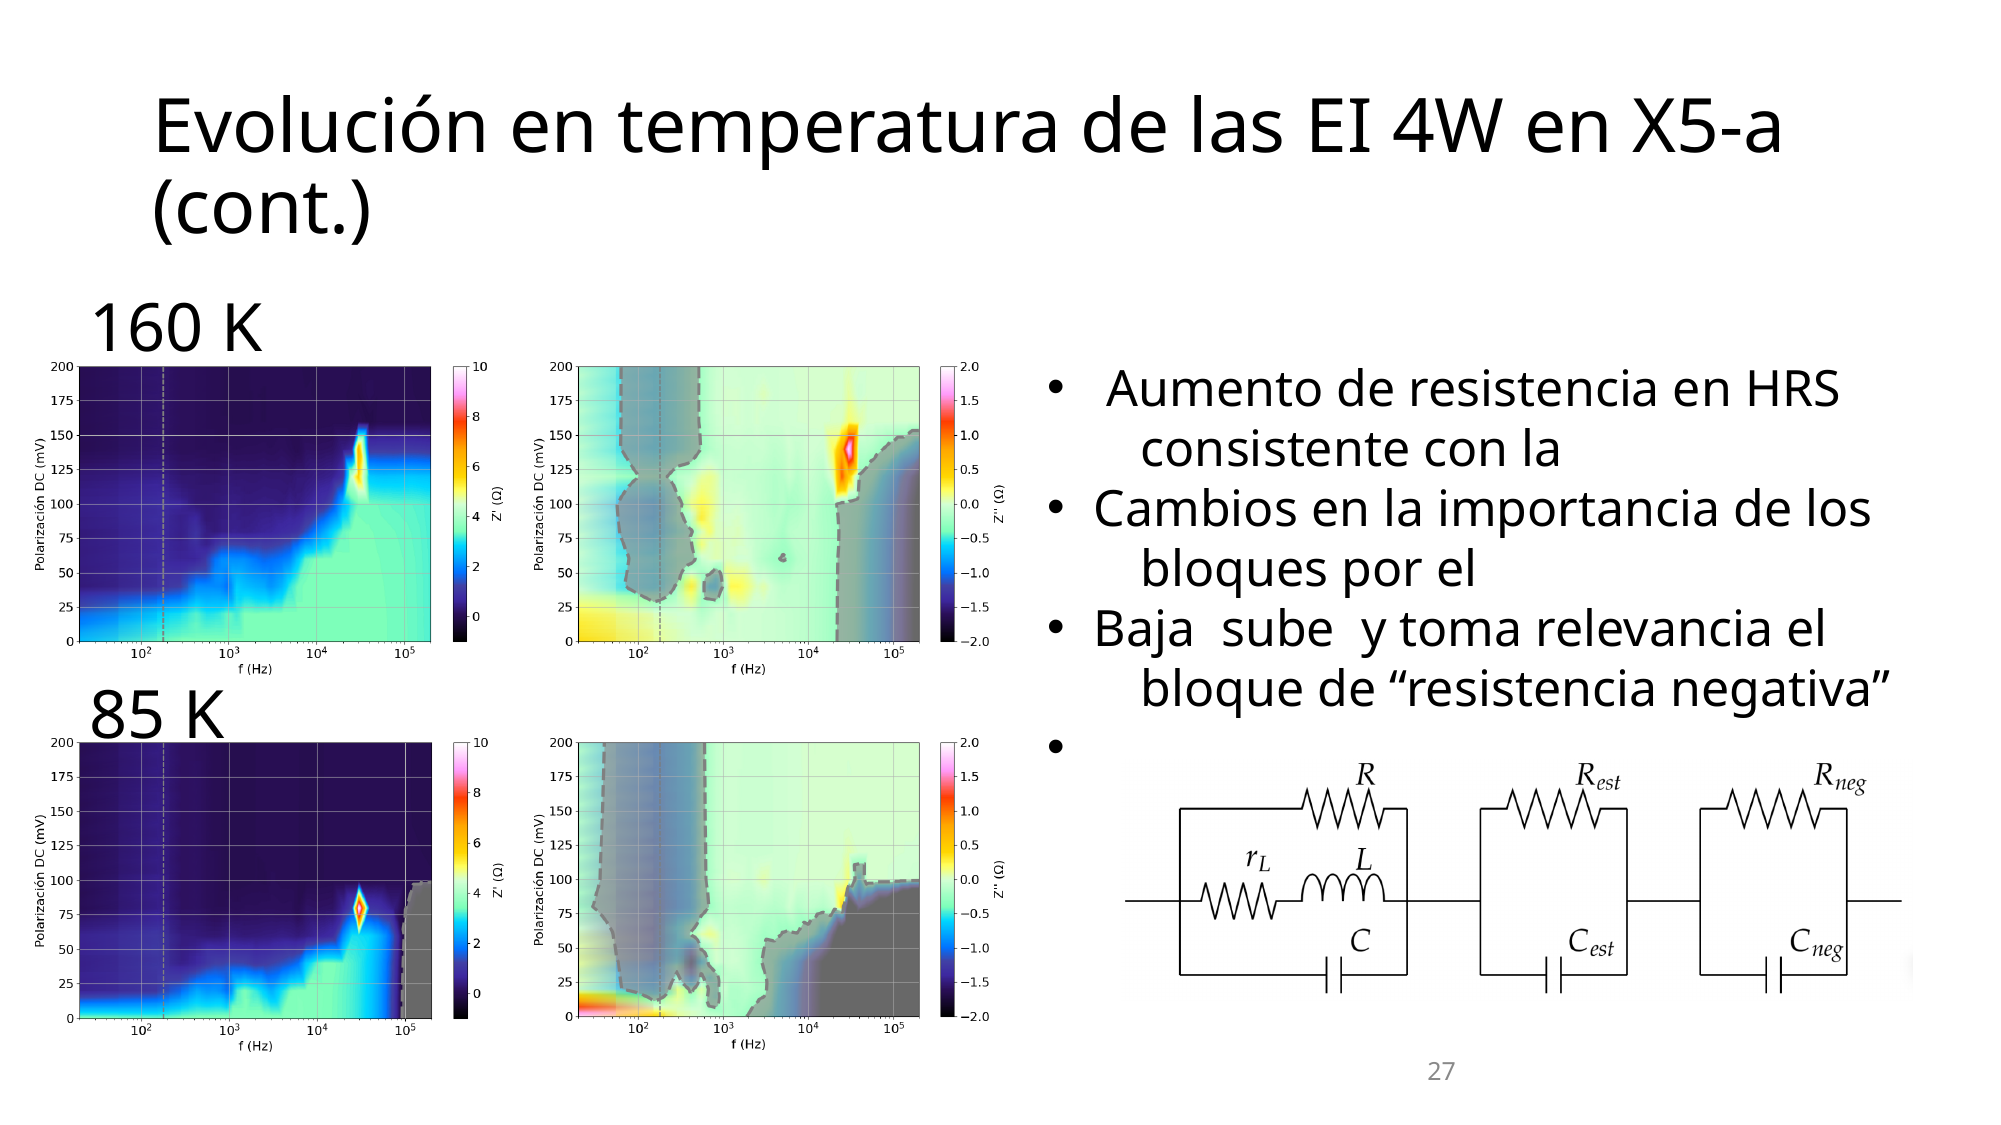

# Evolución en temperatura de las EI 4W en X5-a (cont.)
160 K
 Aumento de resistencia en HRS consistente con la
Cambios en la importancia de los bloques por el
Baja sube y toma relevancia el bloque de “resistencia negativa”
85 K